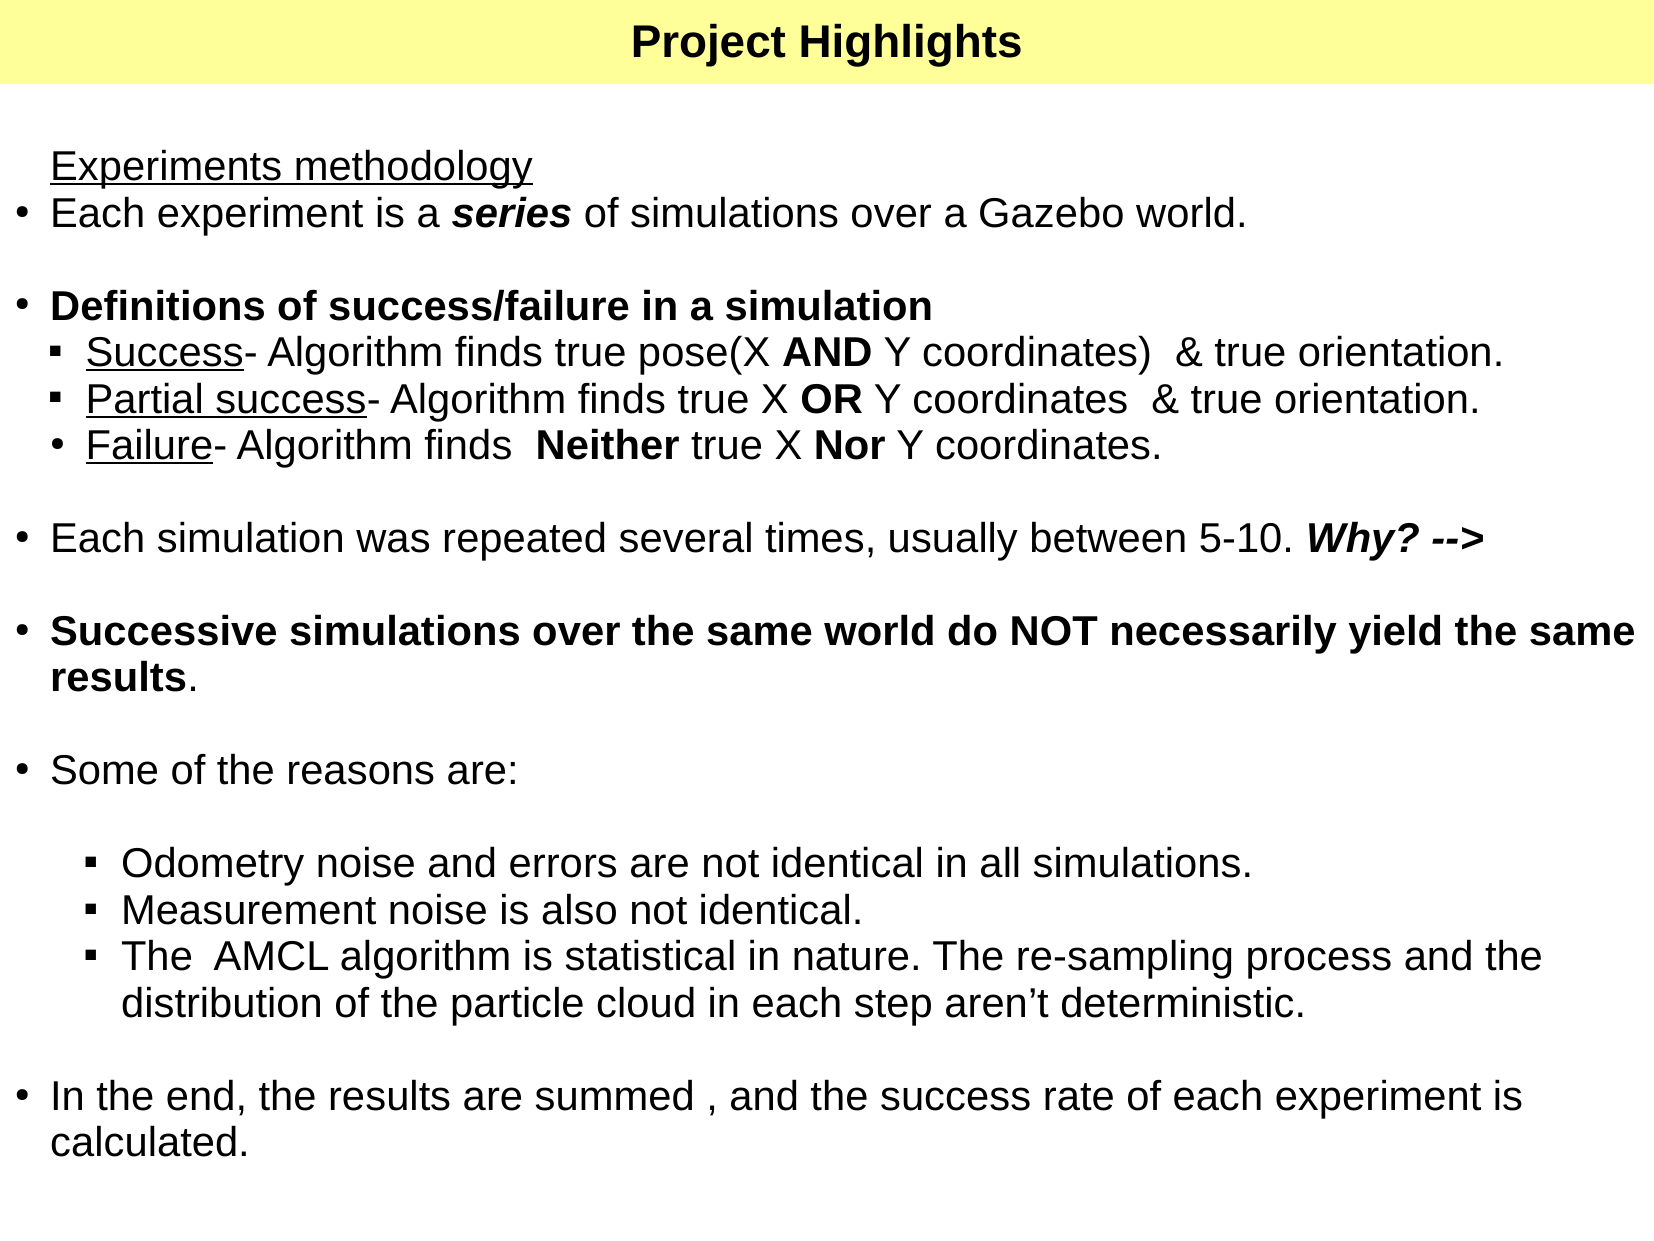

# Project Highlights
Experiments methodology
Each experiment is a series of simulations over a Gazebo world.
Definitions of success/failure in a simulation
Success- Algorithm finds true pose(X AND Y coordinates) & true orientation.
Partial success- Algorithm finds true X OR Y coordinates & true orientation.
Failure- Algorithm finds Neither true X Nor Y coordinates.
Each simulation was repeated several times, usually between 5-10. Why? -->
Successive simulations over the same world do NOT necessarily yield the same results.
Some of the reasons are:
Odometry noise and errors are not identical in all simulations.
Measurement noise is also not identical.
The AMCL algorithm is statistical in nature. The re-sampling process and the distribution of the particle cloud in each step aren’t deterministic.
In the end, the results are summed , and the success rate of each experiment is calculated.